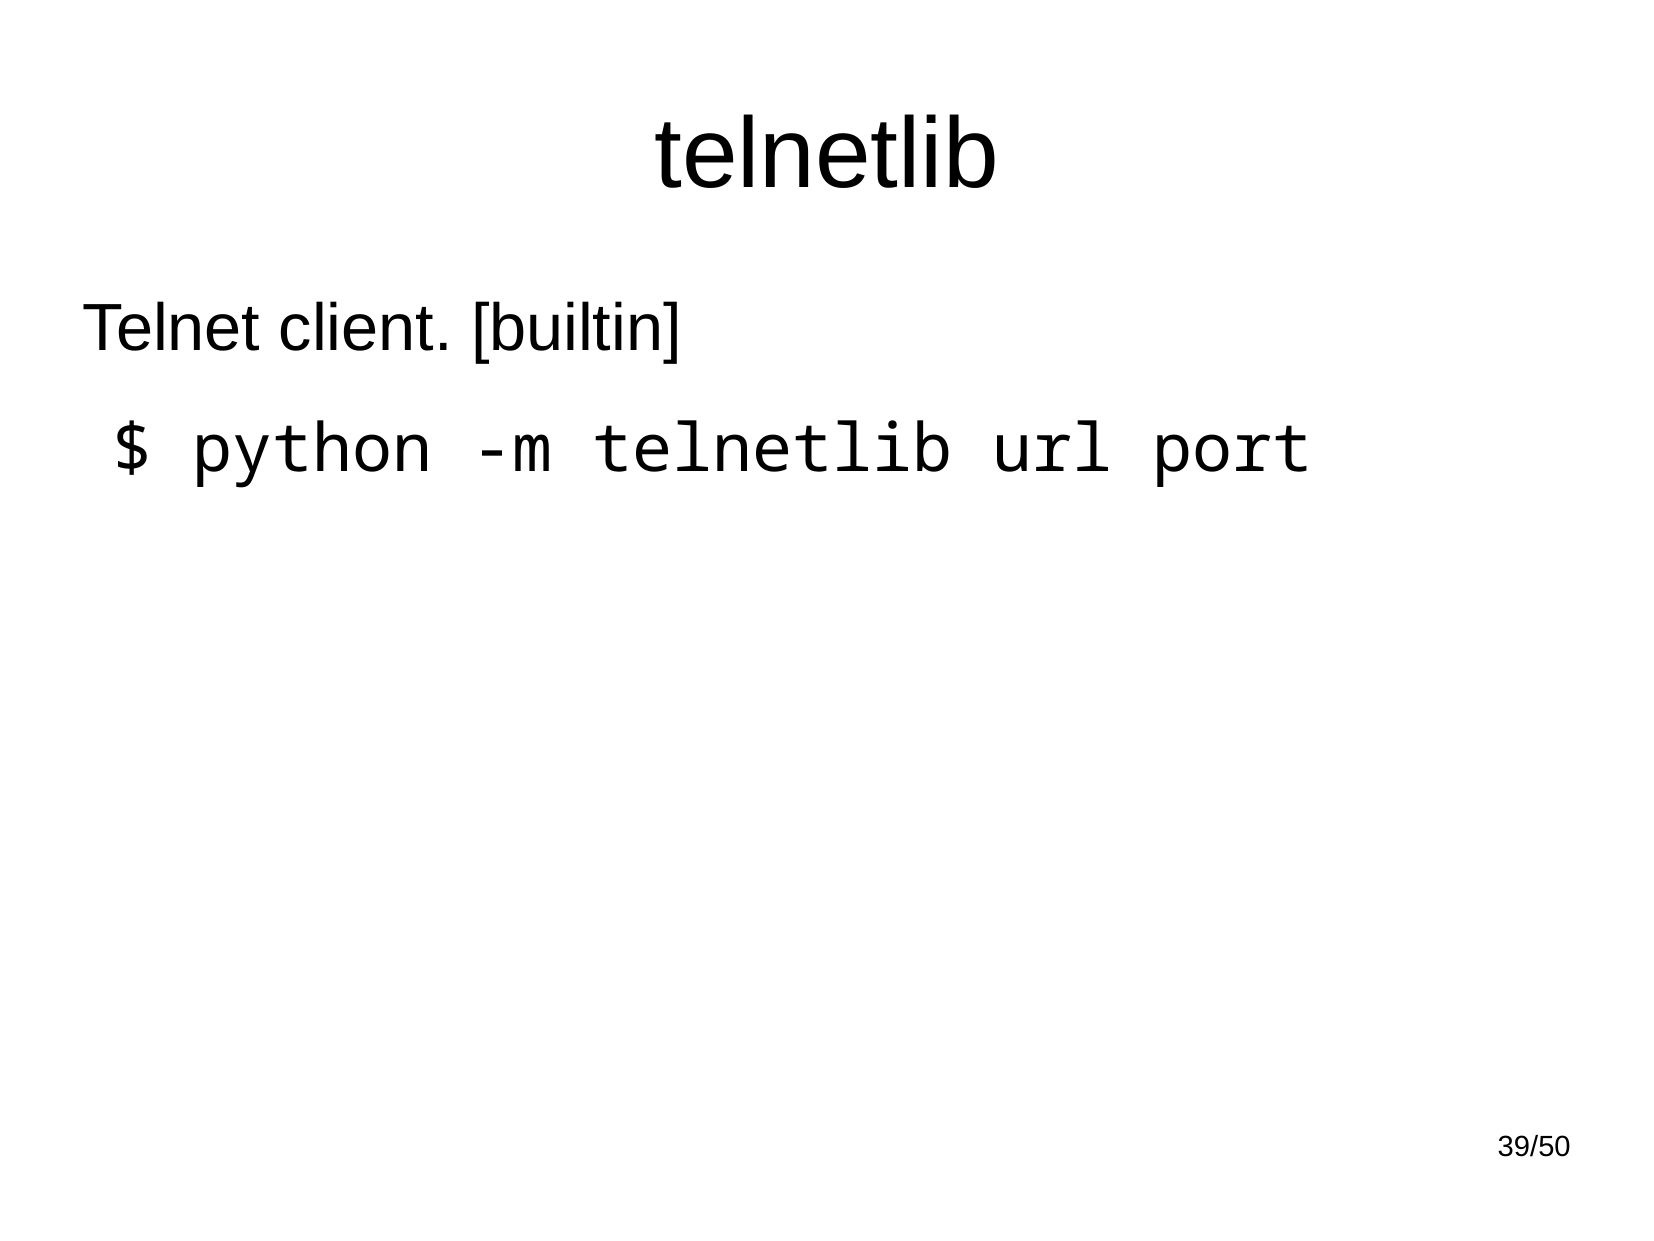

# telnetlib
Telnet client. [builtin]
$ python -m telnetlib url port
39